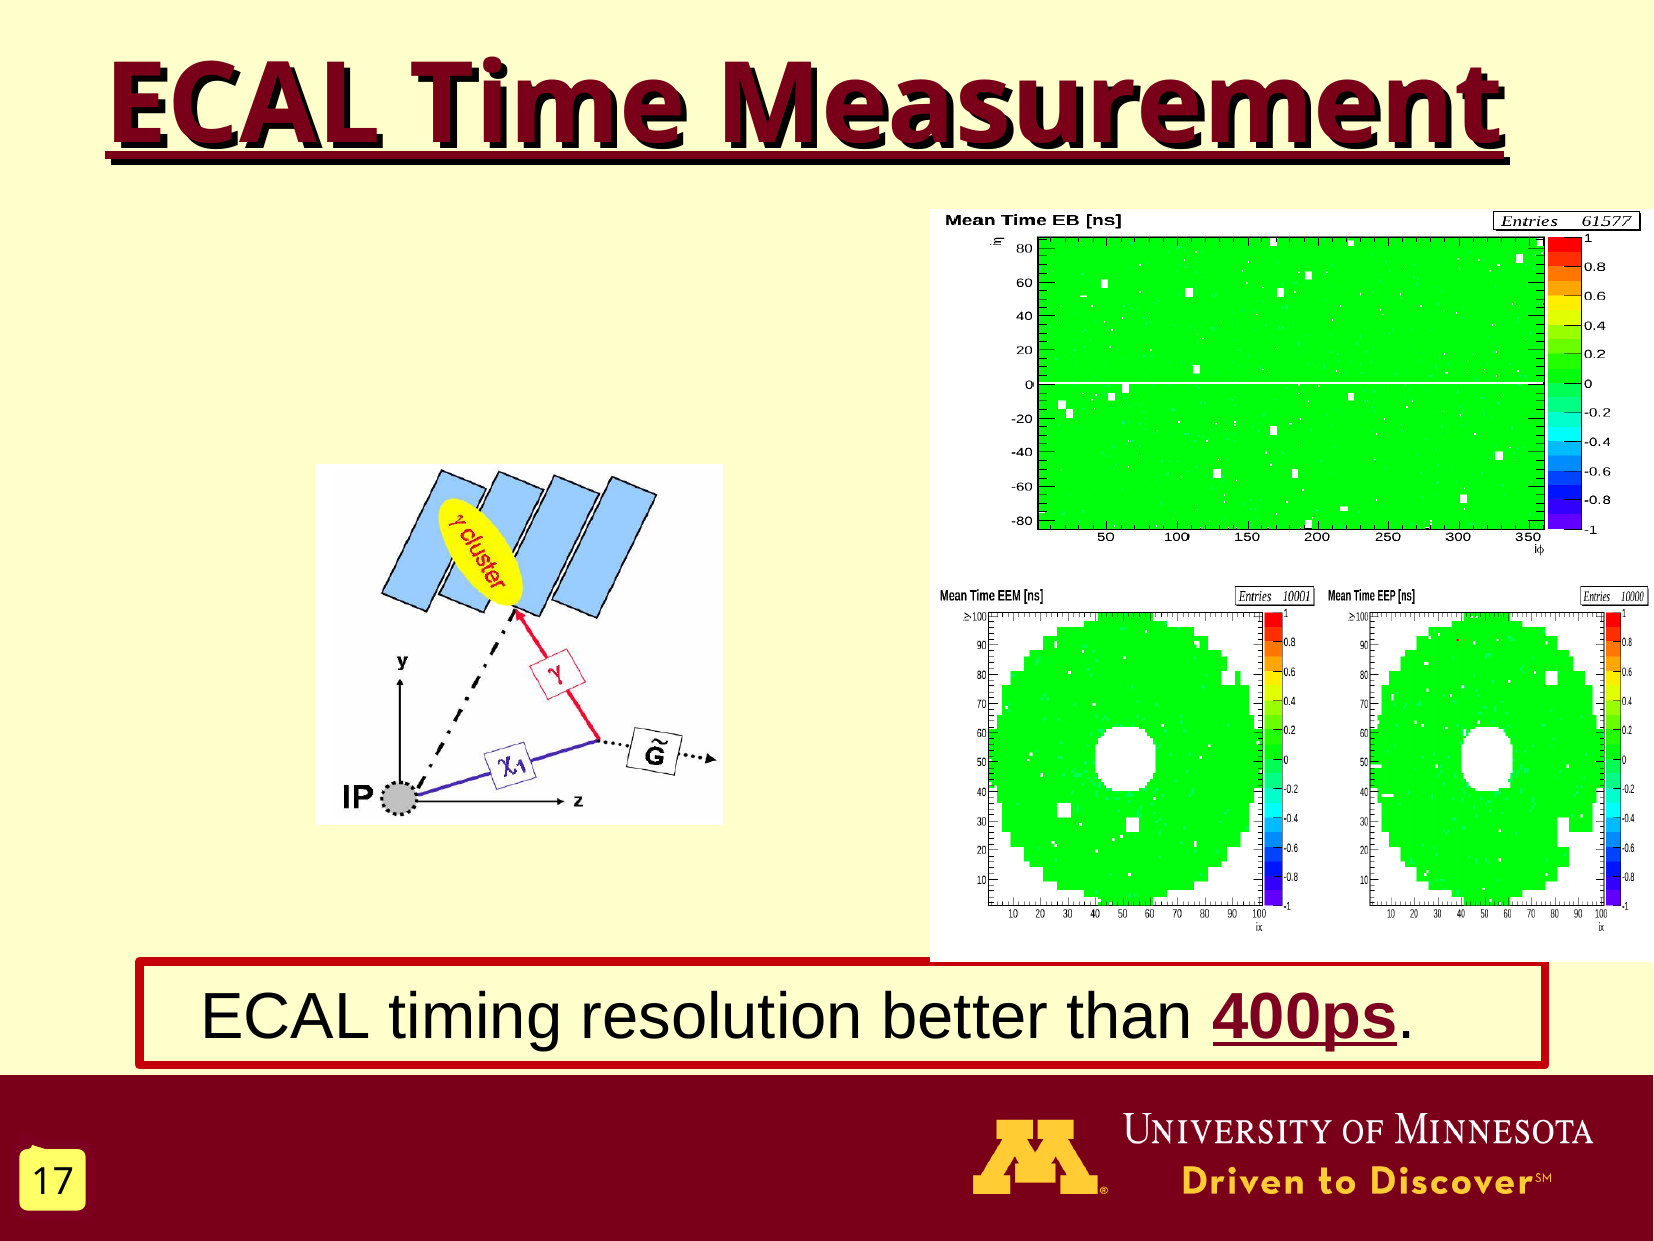

# ECAL Time Measurement
ECAL timing resolution better than 400ps.
17